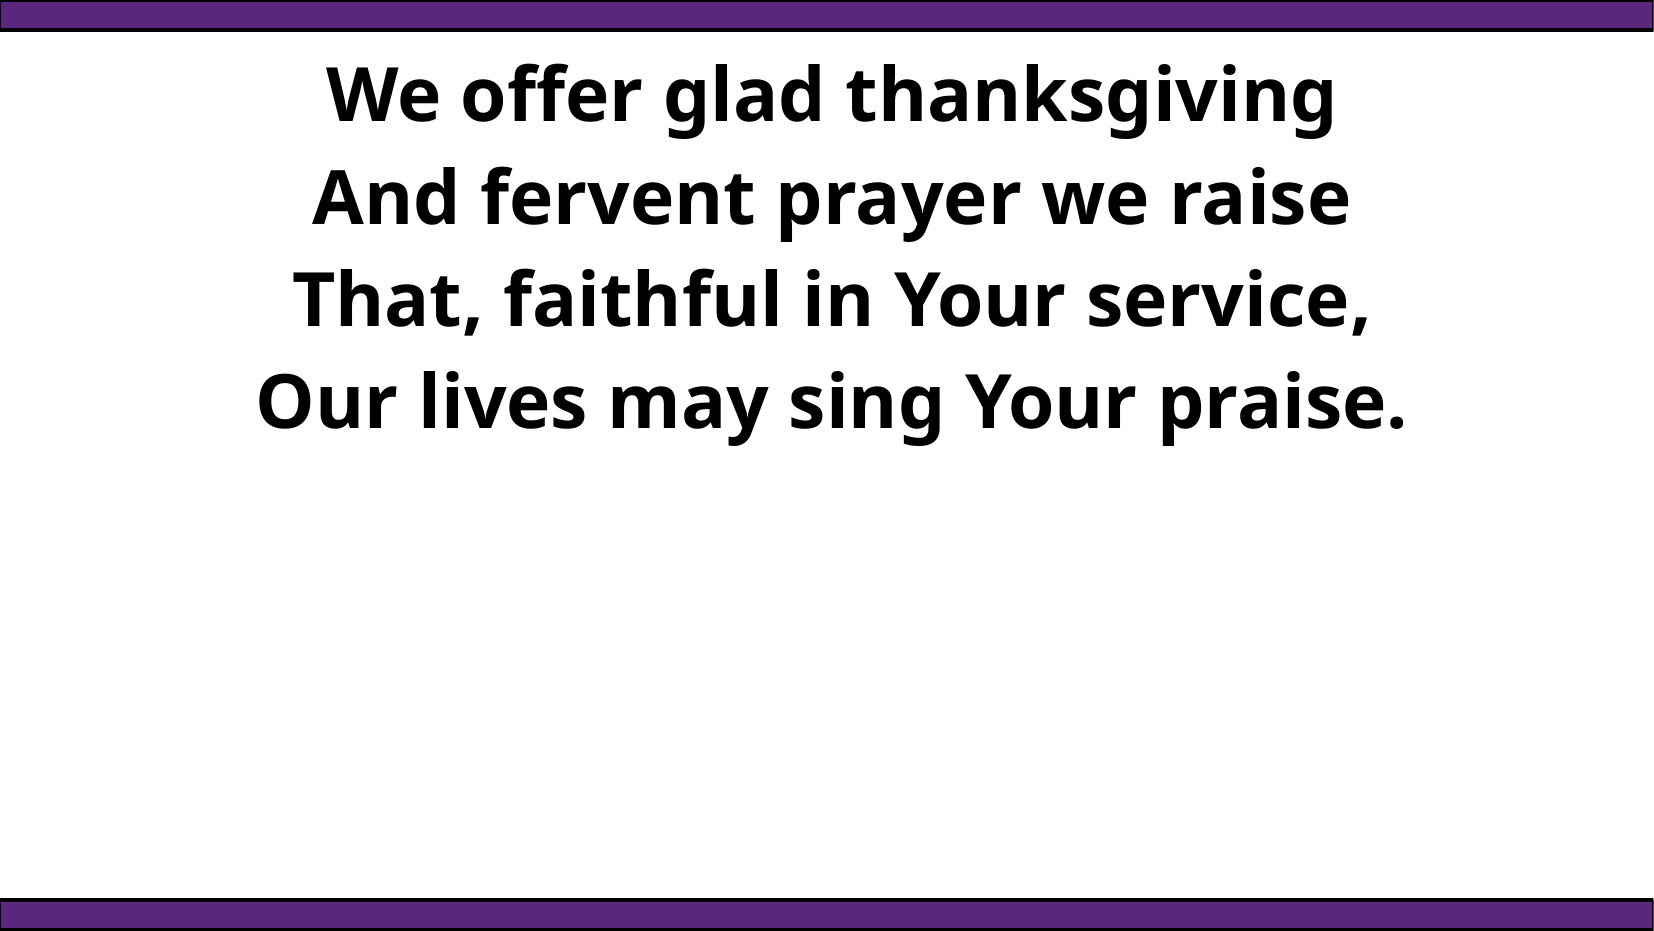

We offer glad thanksgiving
And fervent prayer we raise
That, faithful in Your service,
Our lives may sing Your praise.